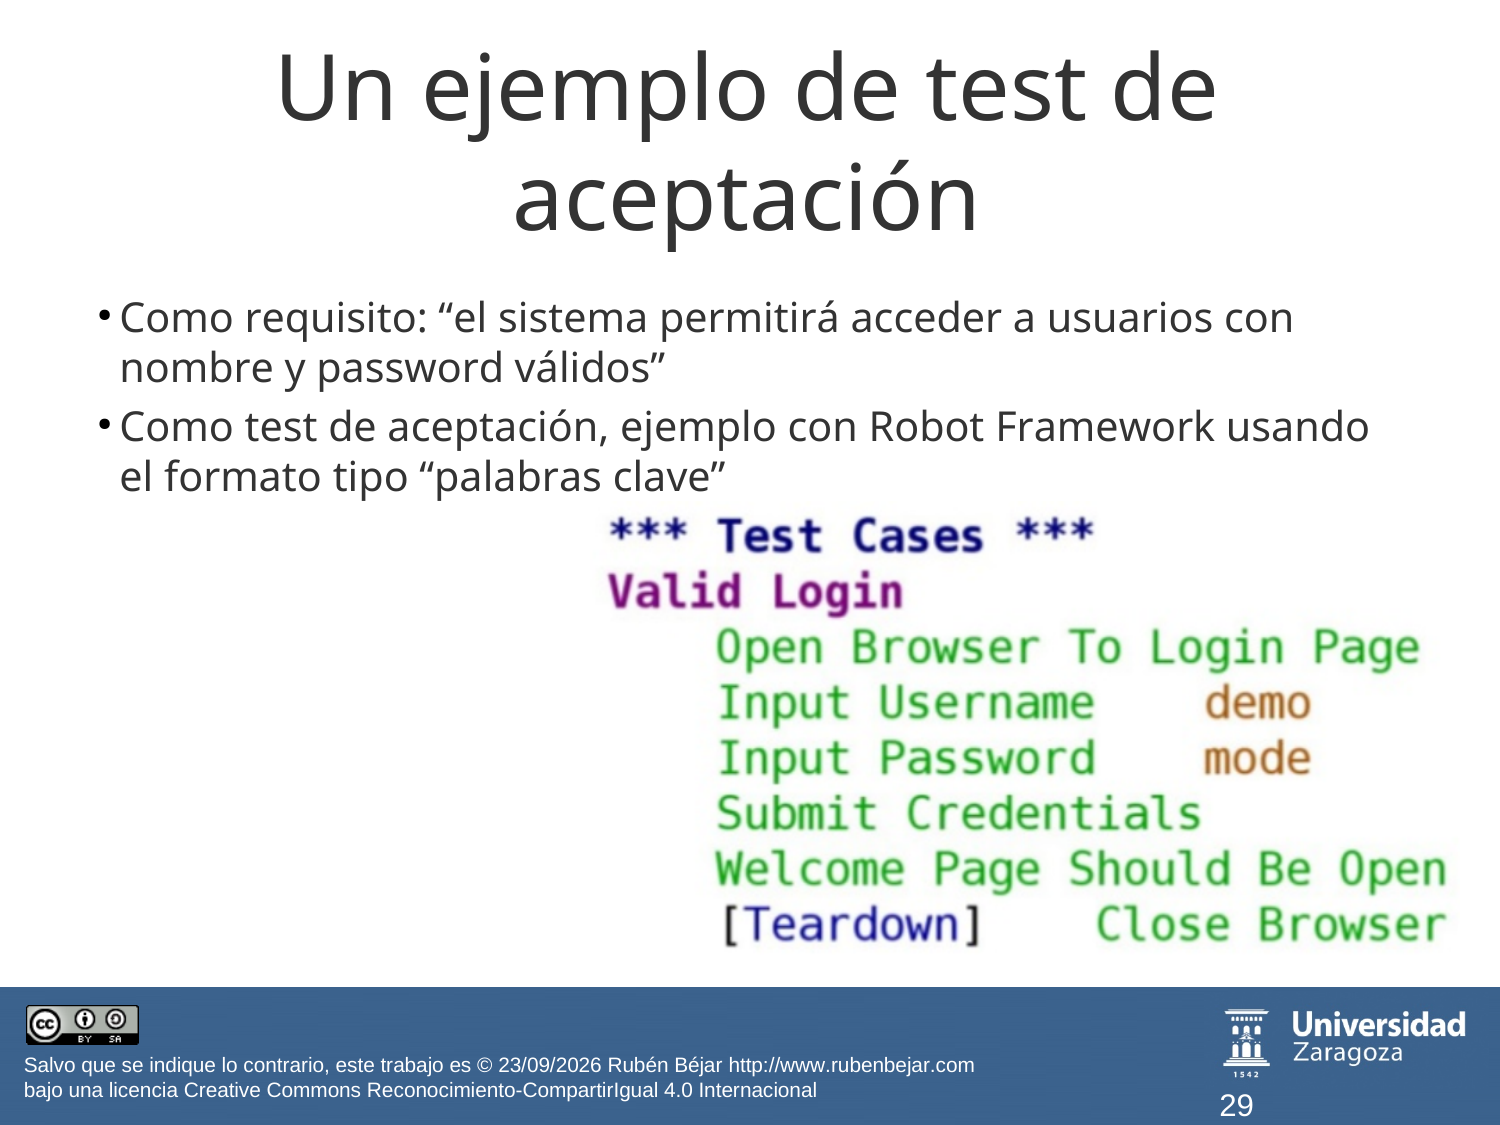

# Un ejemplo de test de aceptación
Como requisito: “el sistema permitirá acceder a usuarios con nombre y password válidos”
Como test de aceptación, ejemplo con Robot Framework usando el formato tipo “palabras clave”